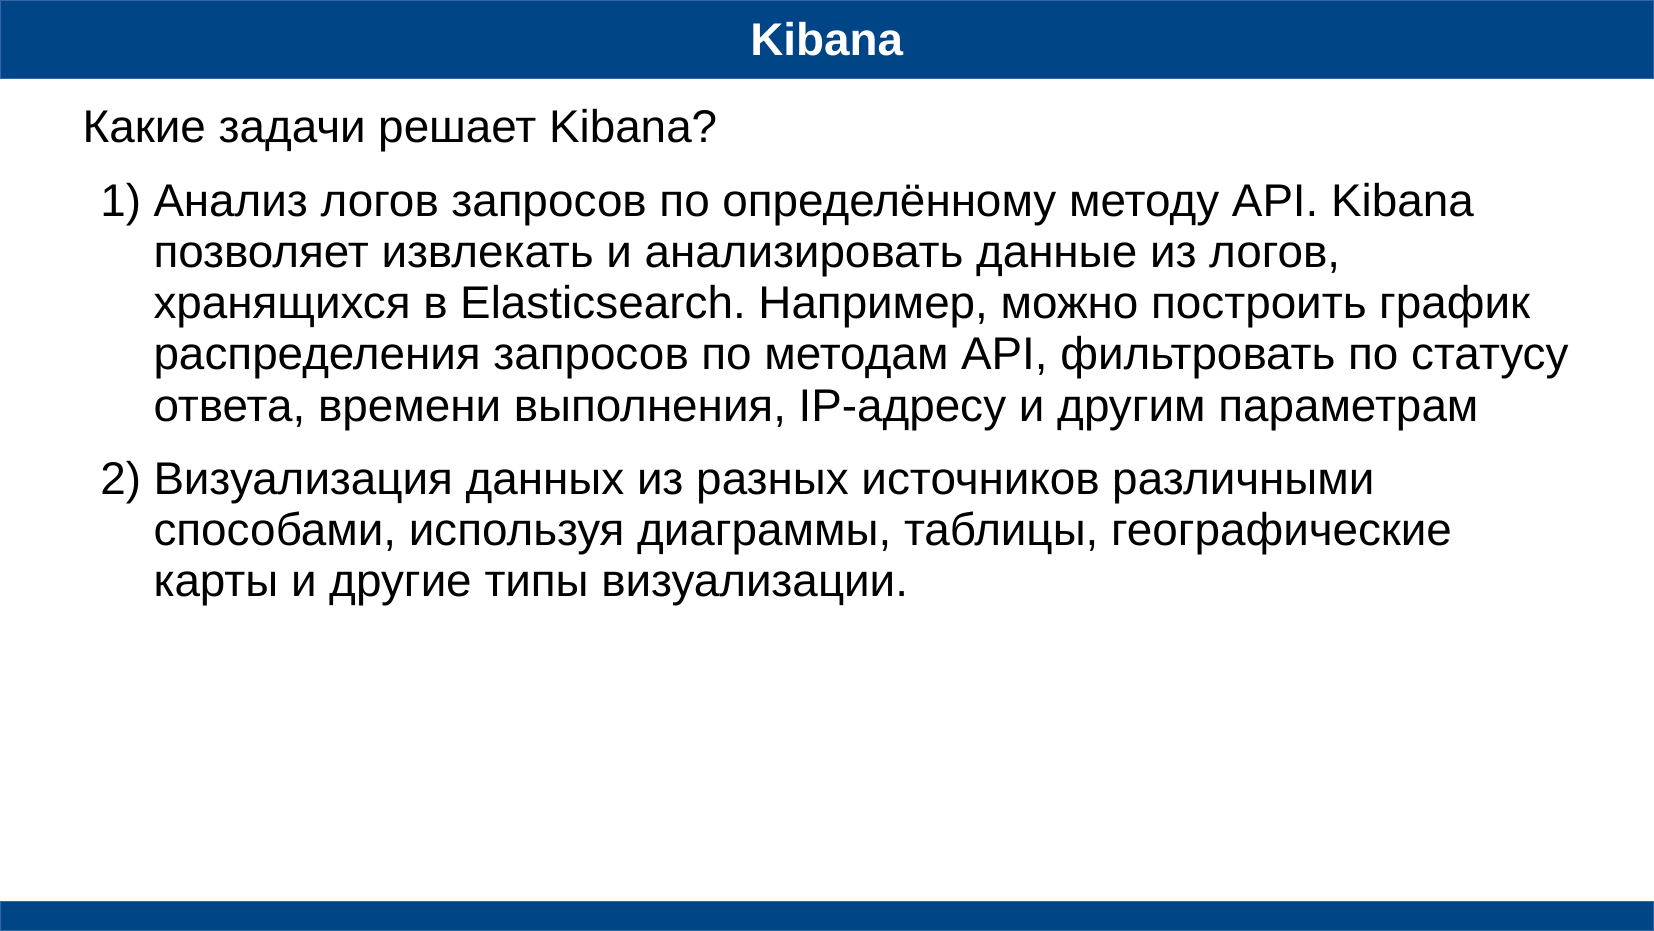

# Kibana
Какие задачи решает Kibana?
Анализ логов запросов по определённому методу API. Kibana позволяет извлекать и анализировать данные из логов, хранящихся в Elasticsearch. Например, можно построить график распределения запросов по методам API, фильтровать по статусу ответа, времени выполнения, IP-адресу и другим параметрам
Визуализация данных из разных источников различными способами, используя диаграммы, таблицы, географические карты и другие типы визуализации.